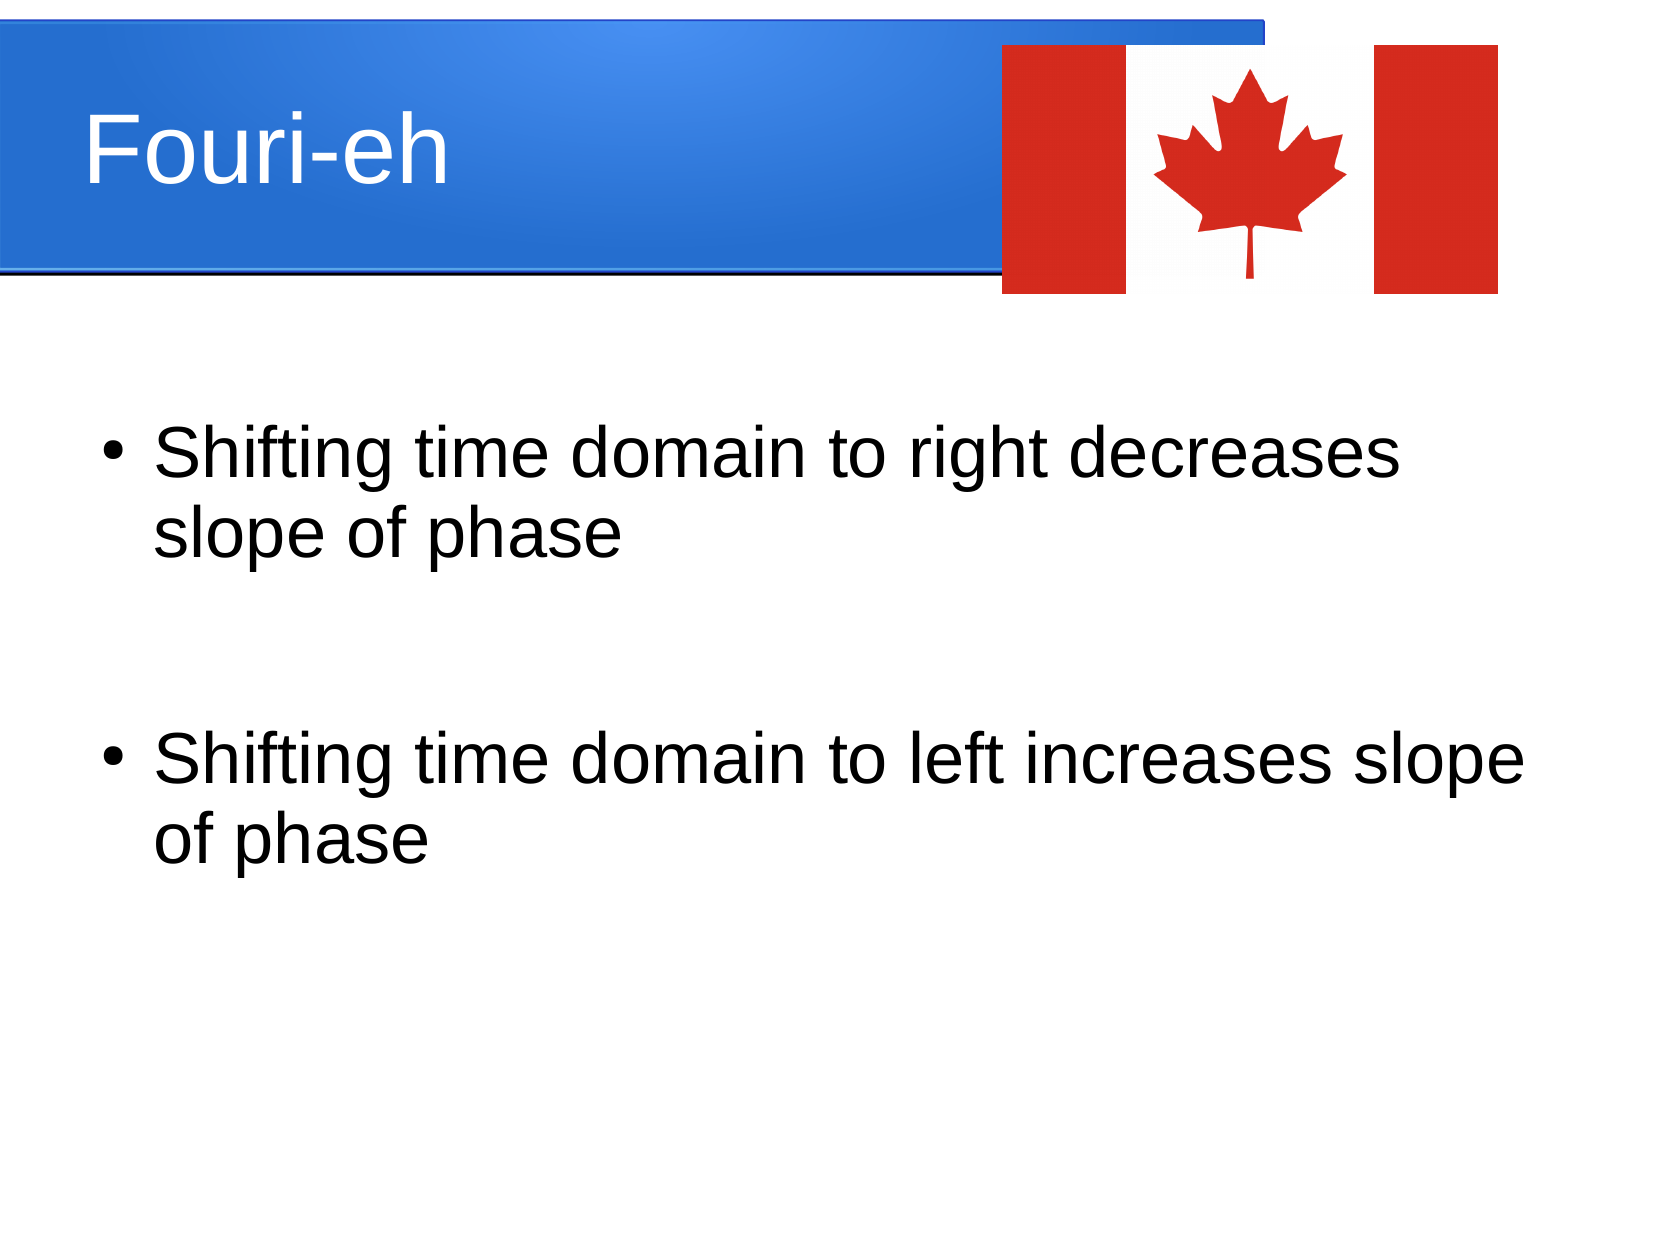

# Fouri-eh
Shifting time domain to right decreases slope of phase
Shifting time domain to left increases slope of phase